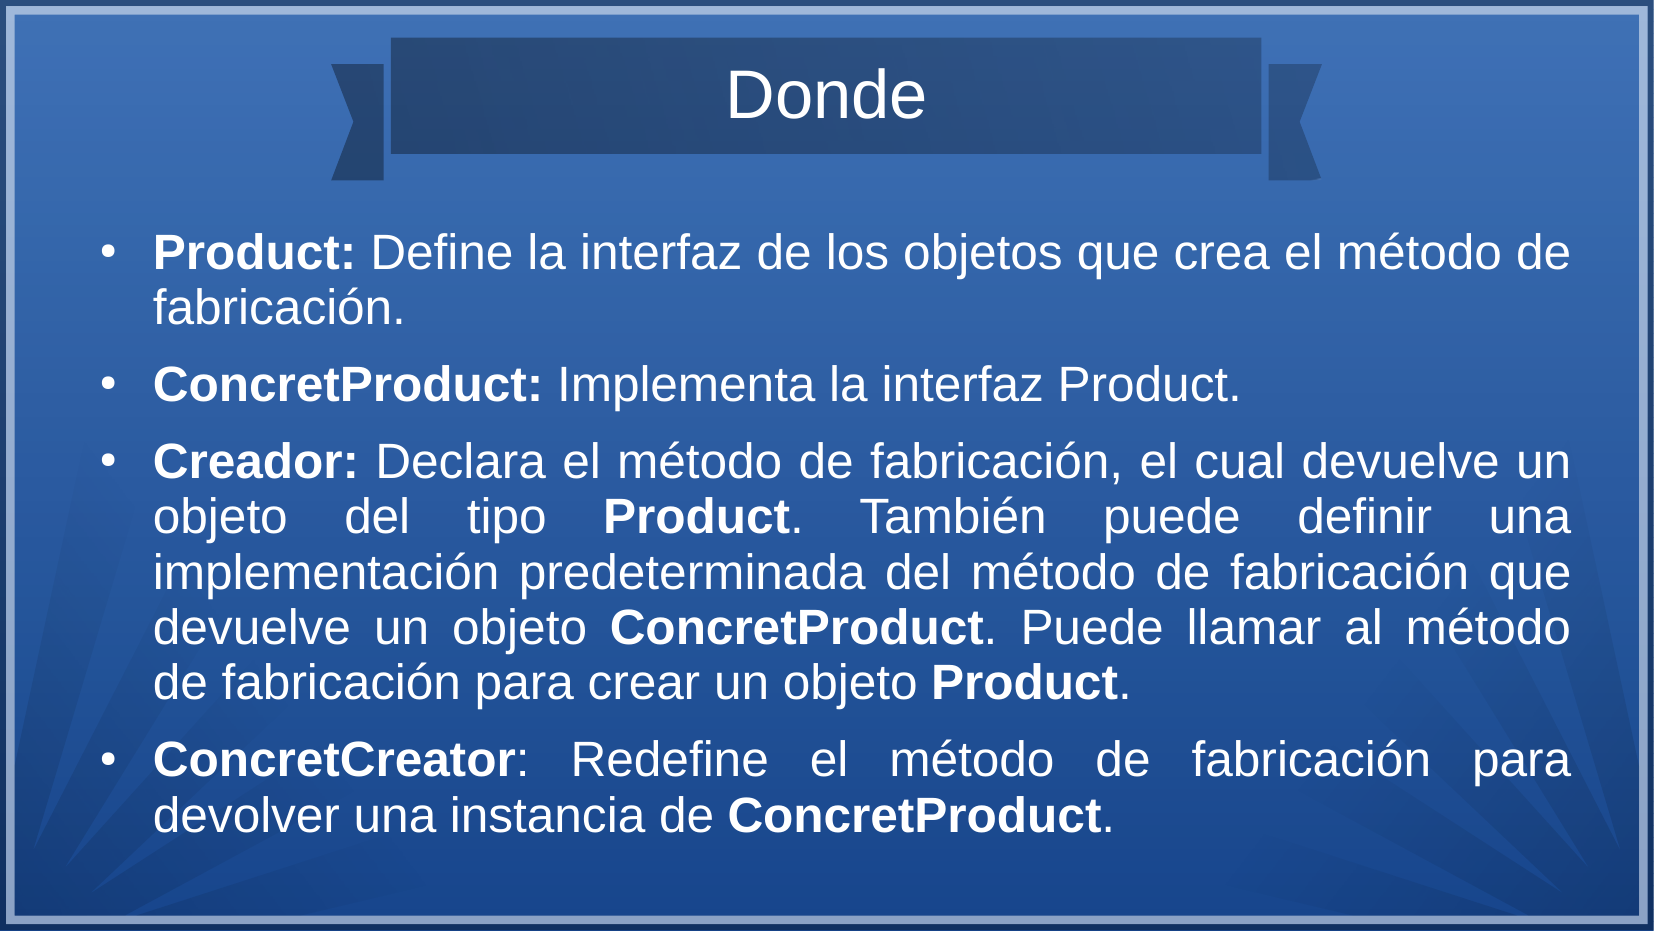

# Donde
Product: Define la interfaz de los objetos que crea el método de fabricación.
ConcretProduct: Implementa la interfaz Product.
Creador: Declara el método de fabricación, el cual devuelve un objeto del tipo Product. También puede definir una implementación predeterminada del método de fabricación que devuelve un objeto ConcretProduct. Puede llamar al método de fabricación para crear un objeto Product.
ConcretCreator: Redefine el método de fabricación para devolver una instancia de ConcretProduct.